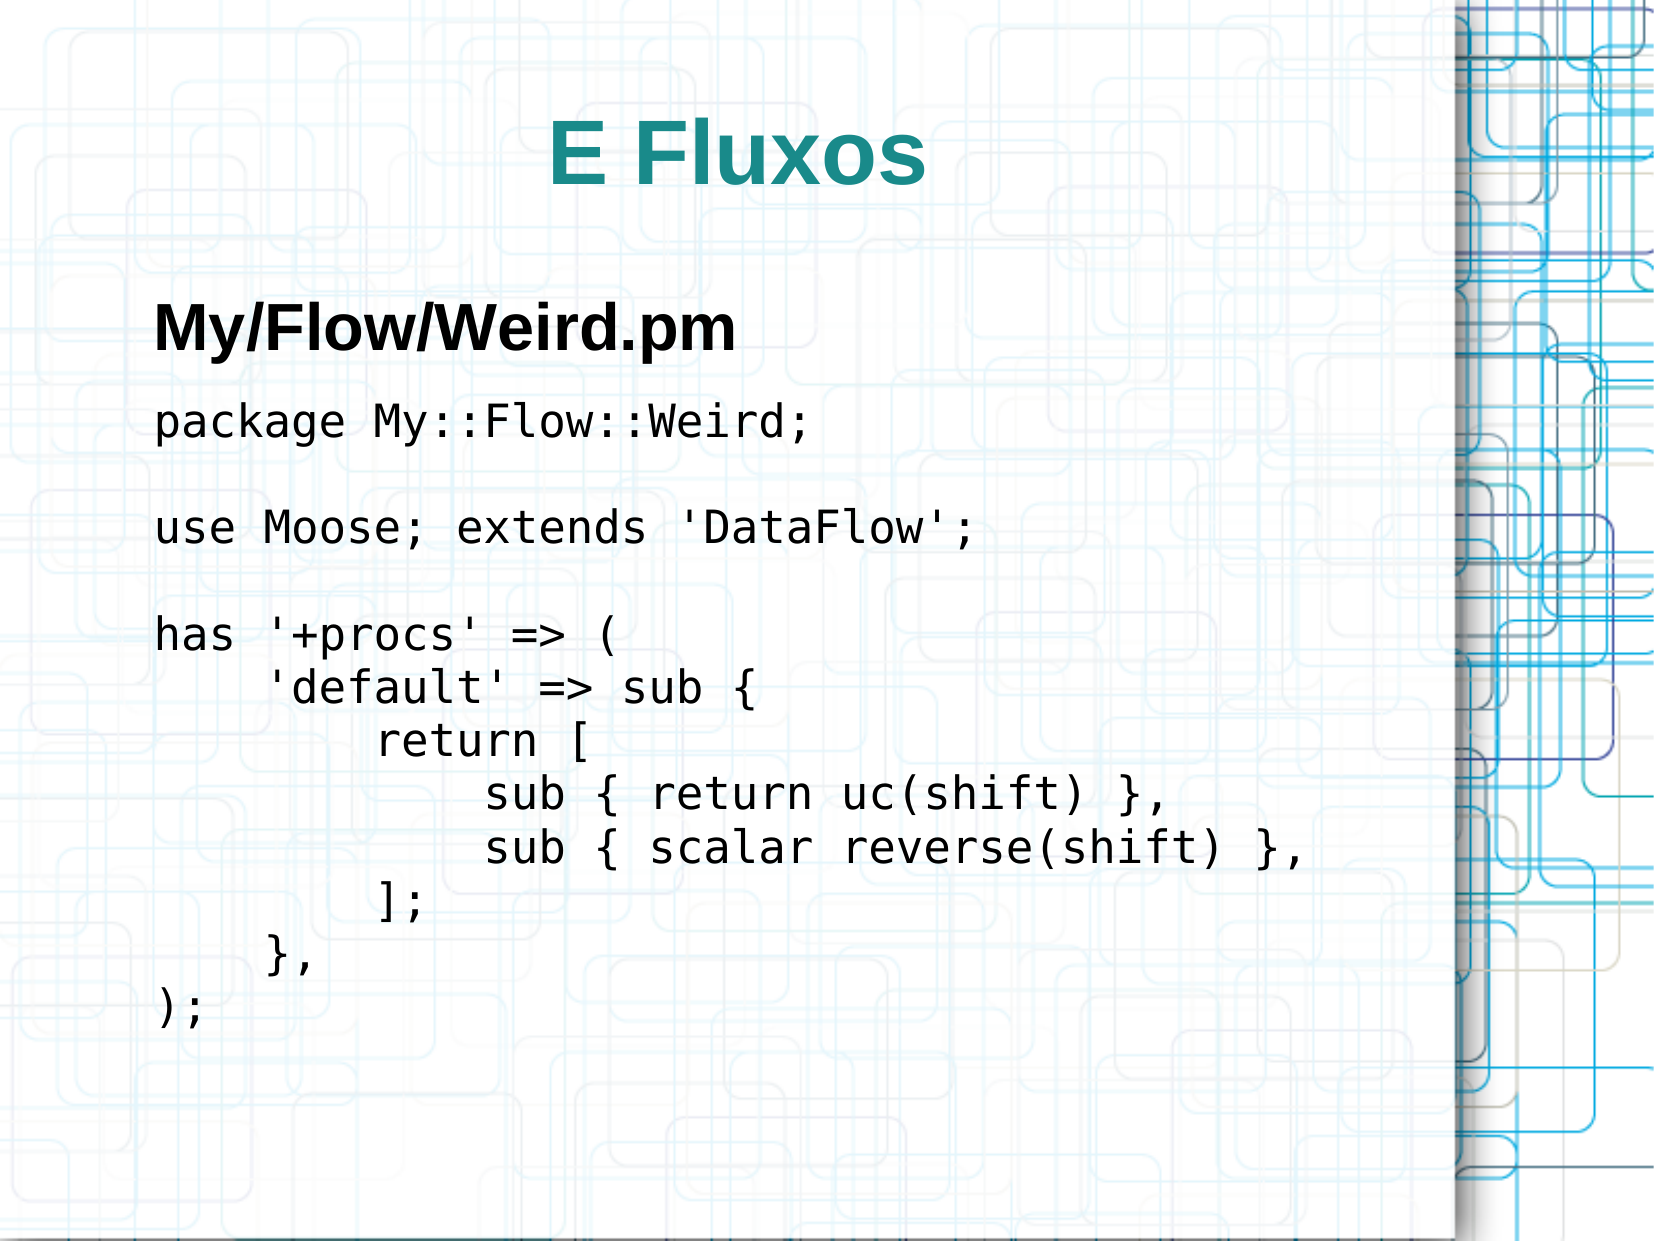

# E Fluxos
My/Flow/Weird.pm
package My::Flow::Weird;
use Moose; extends 'DataFlow';
has '+procs' => (
 'default' => sub {
 return [
 sub { return uc(shift) },
 sub { scalar reverse(shift) },
 ];
 },
);